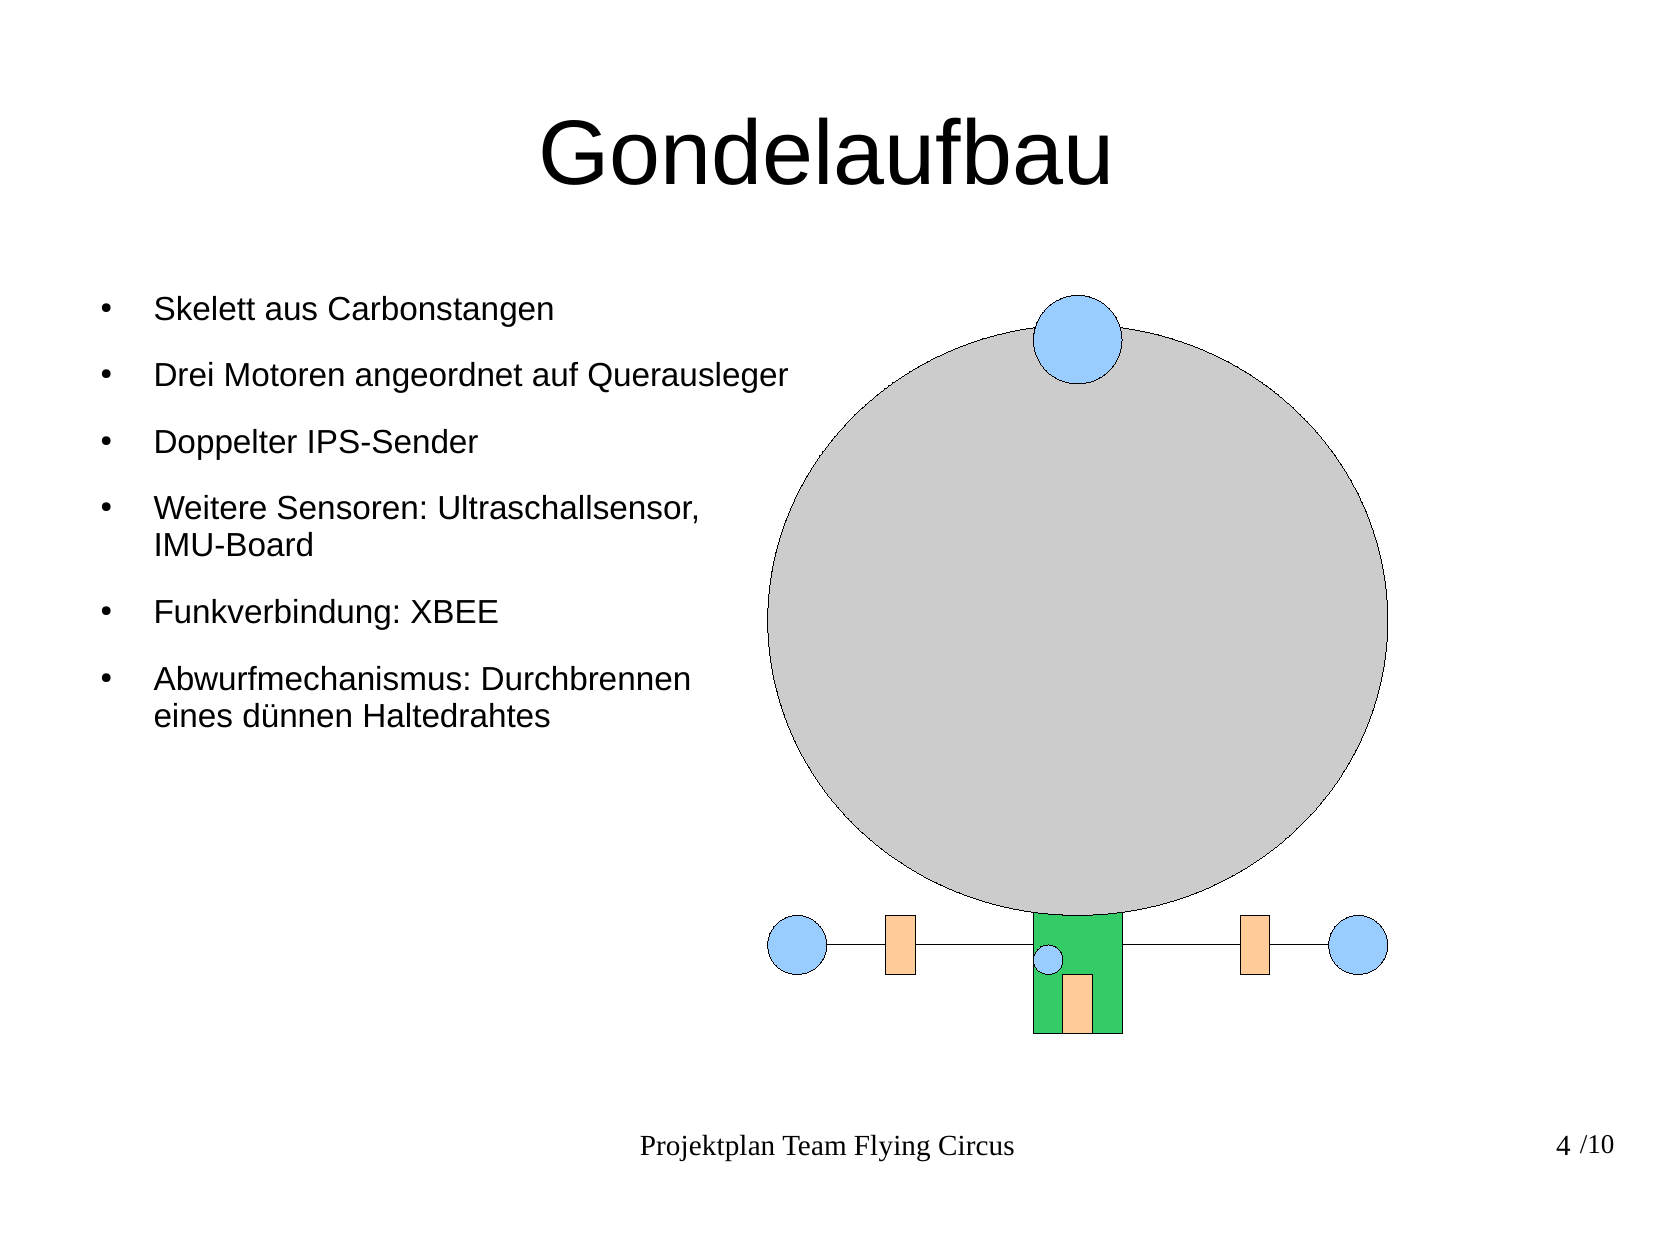

Gondelaufbau
# Skelett aus Carbonstangen
Drei Motoren angeordnet auf Querausleger
Doppelter IPS-Sender
Weitere Sensoren: Ultraschallsensor,
IMU-Board
Funkverbindung: XBEE
Abwurfmechanismus: Durchbrennen
eines dünnen Haltedrahtes
/10
Projektplan Team Flying Circus
4